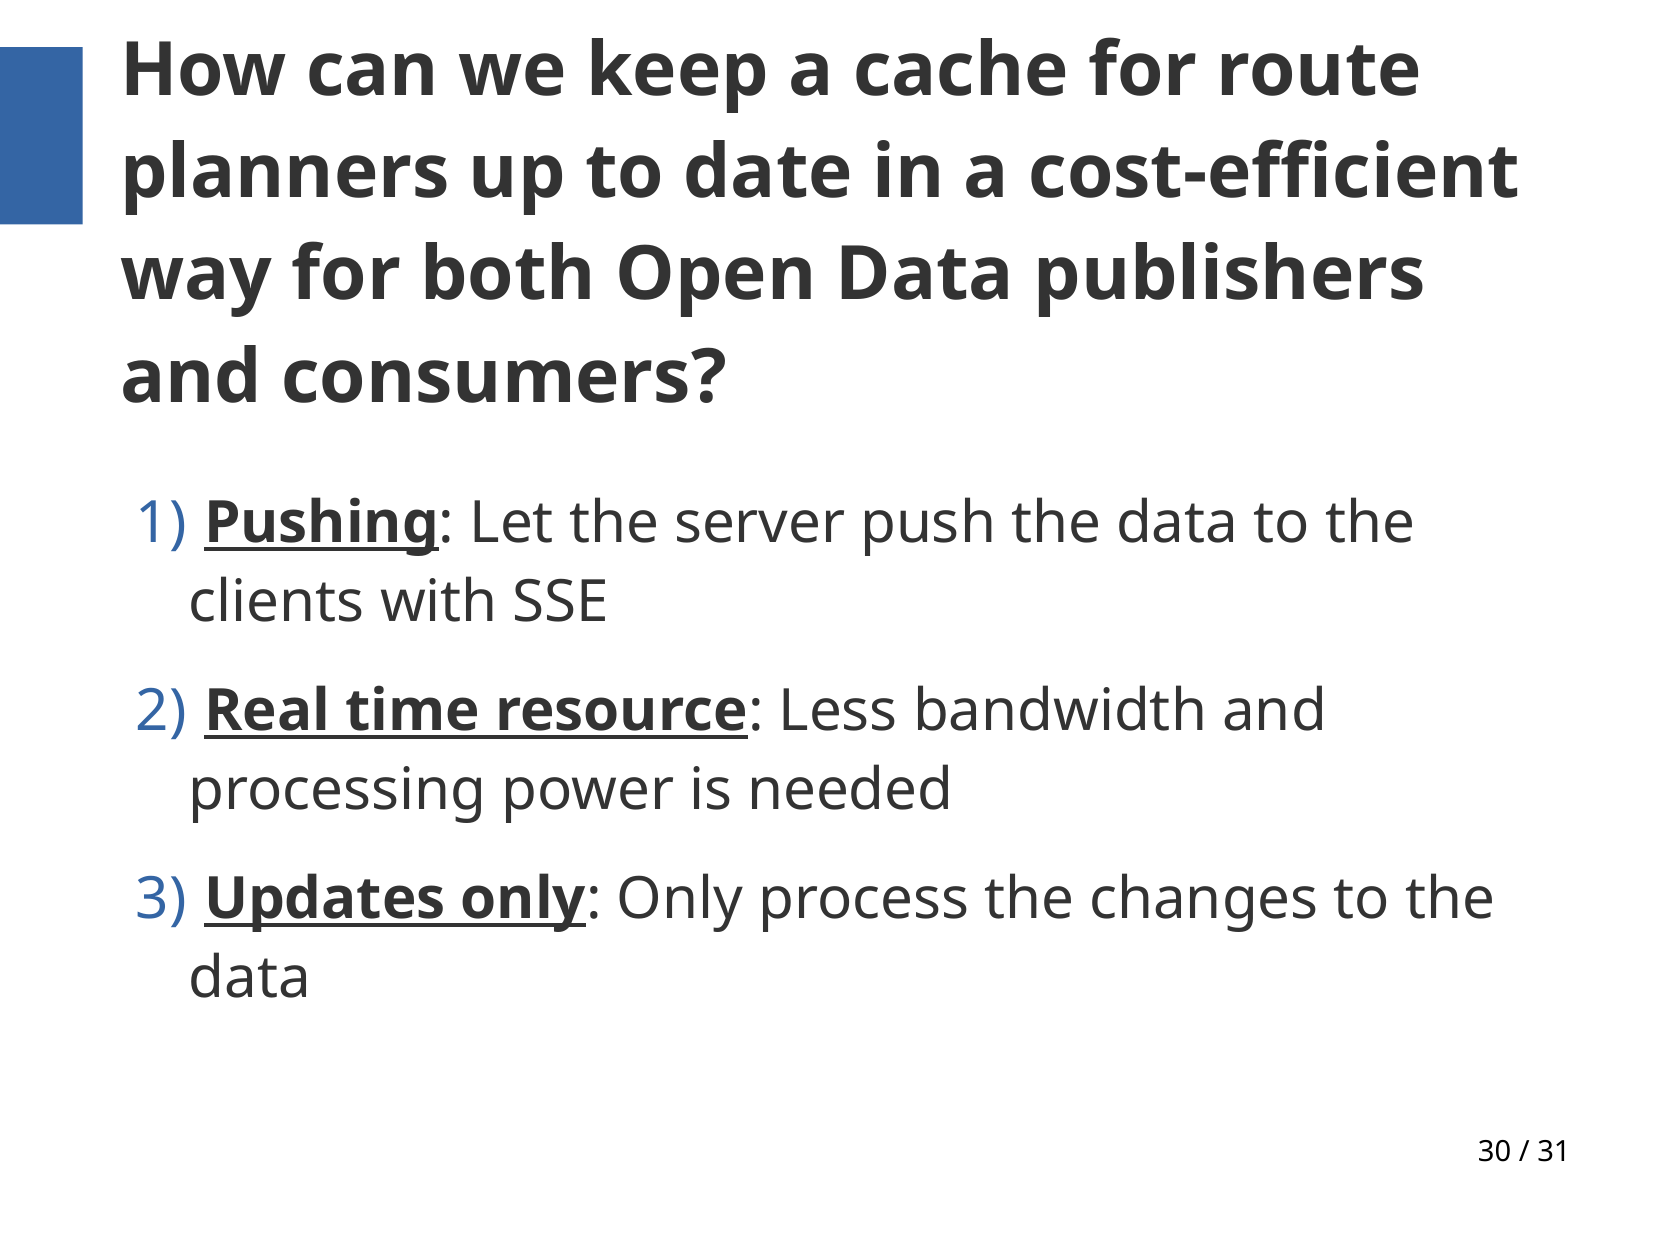

# How can we keep a cache for route planners up to date in a cost-efficient way for both Open Data publishers and consumers?
 Pushing: Let the server push the data to the clients with SSE
 Real time resource: Less bandwidth and processing power is needed
 Updates only: Only process the changes to the data
30